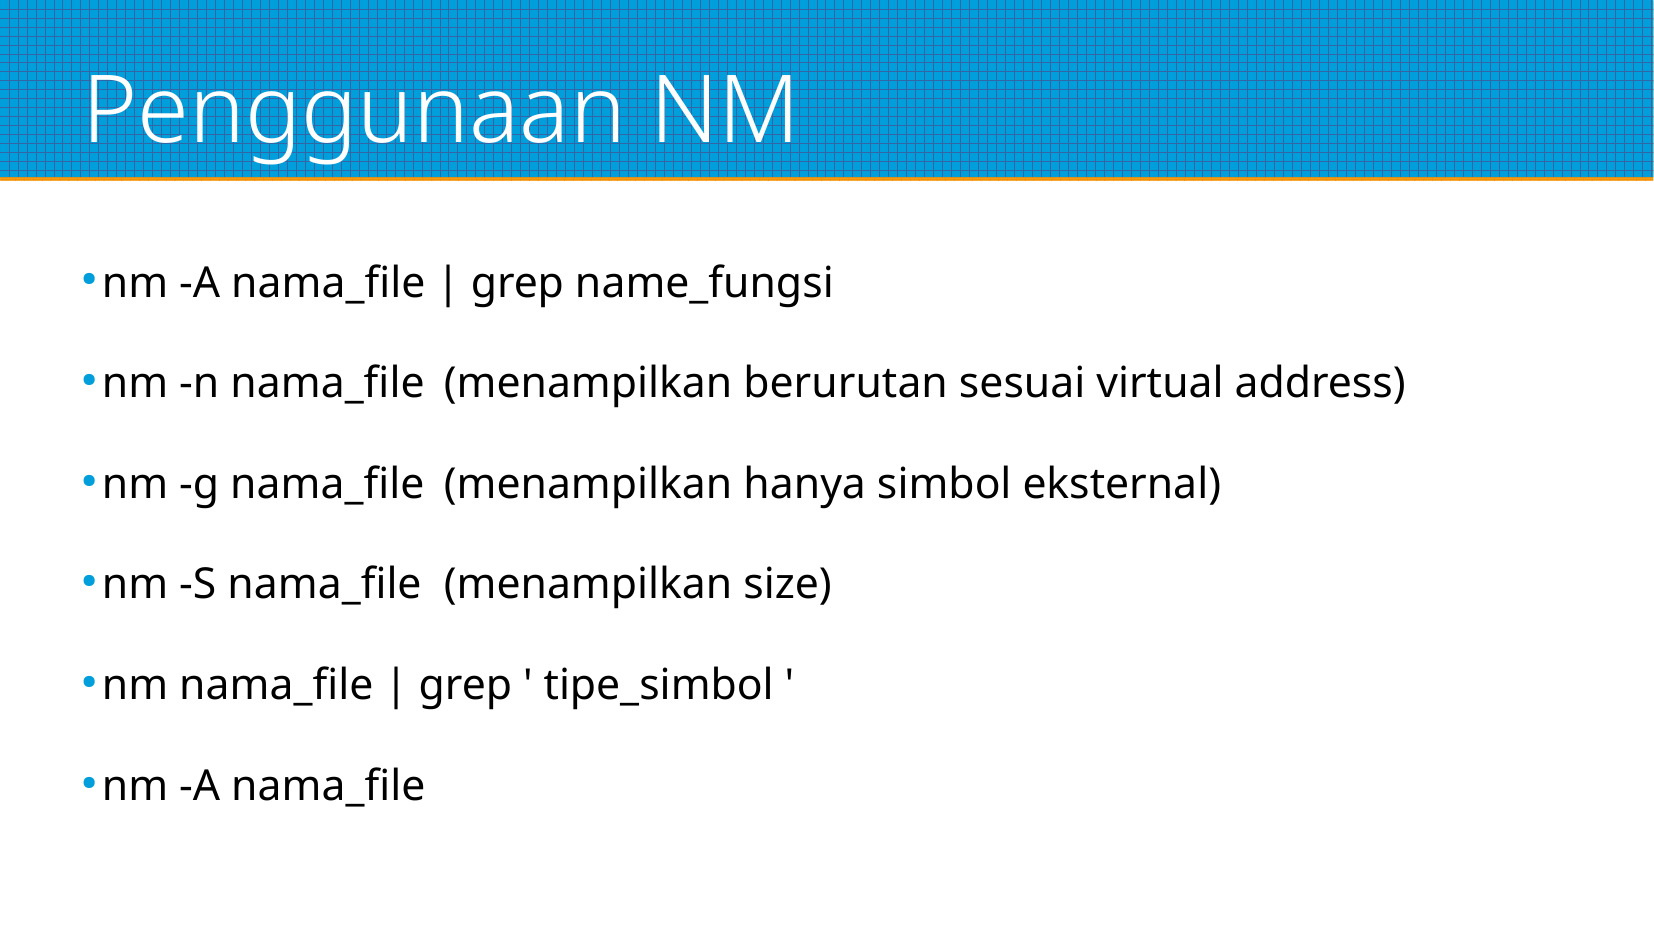

# Penggunaan NM
nm -A nama_file | grep name_fungsi
nm -n nama_file 		(menampilkan berurutan sesuai virtual address)
nm -g nama_file		(menampilkan hanya simbol eksternal)
nm -S nama_file		(menampilkan size)
nm nama_file | grep ' tipe_simbol '
nm -A nama_file